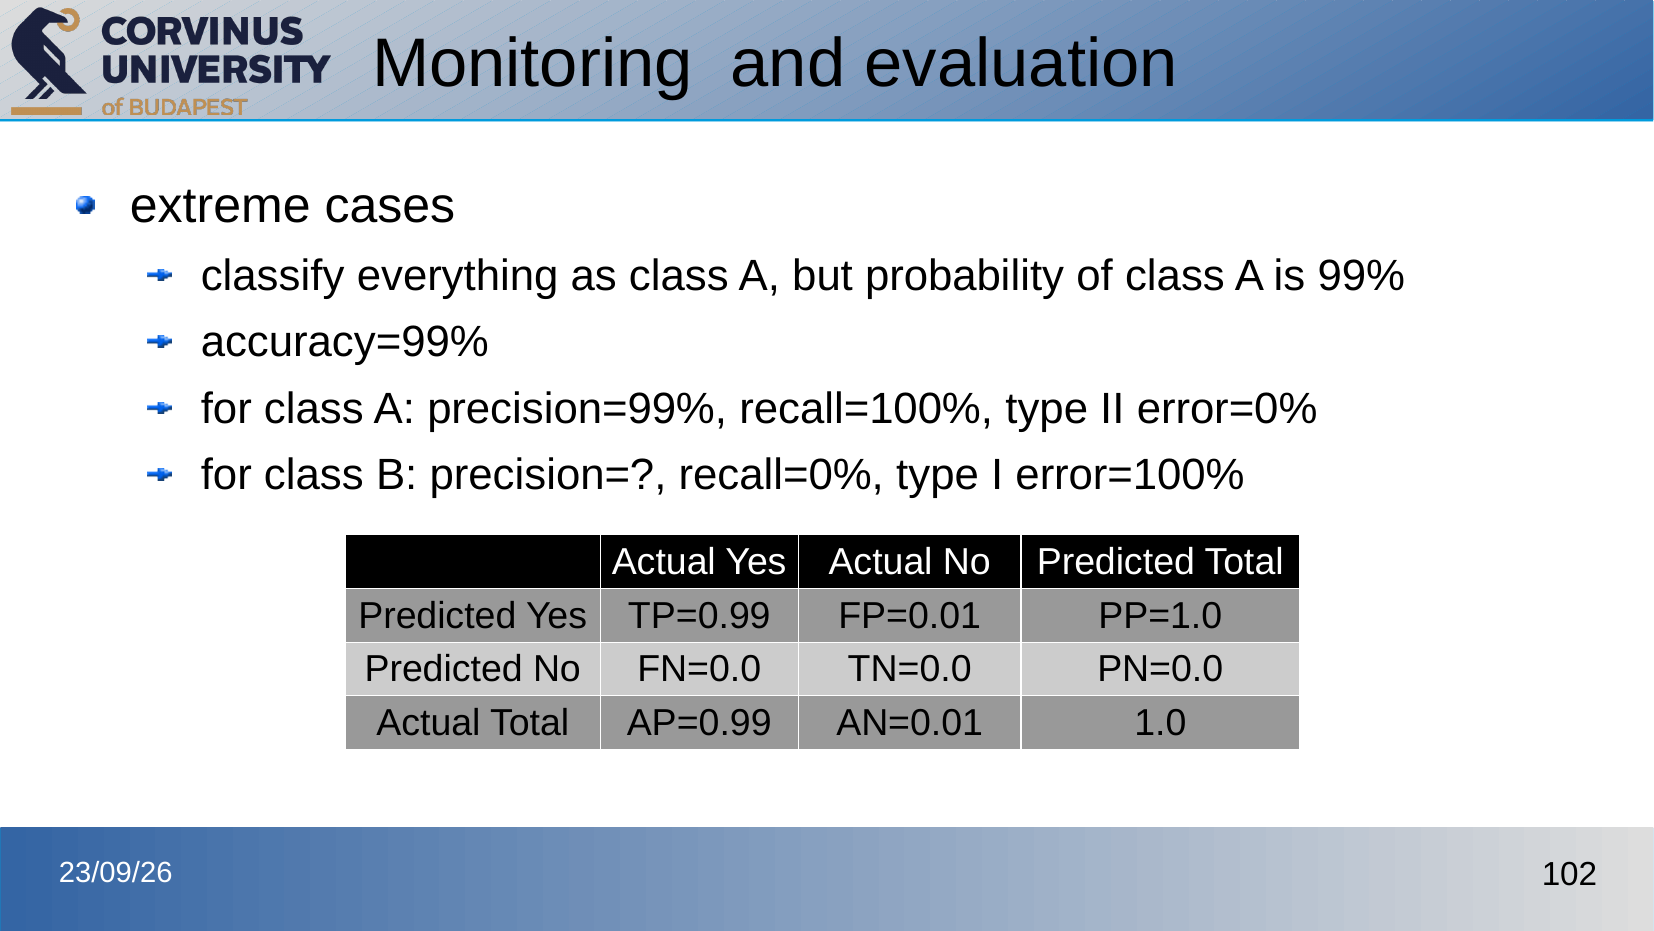

# Monitoring and evaluation
extreme cases
classify everything as class A, but probability of class A is 99%
accuracy=99%
for class A: precision=99%, recall=100%, type II error=0%
for class B: precision=?, recall=0%, type I error=100%
| | Actual Yes | Actual No | Predicted Total |
| --- | --- | --- | --- |
| Predicted Yes | TP=0.99 | FP=0.01 | PP=1.0 |
| Predicted No | FN=0.0 | TN=0.0 | PN=0.0 |
| Actual Total | AP=0.99 | AN=0.01 | 1.0 |